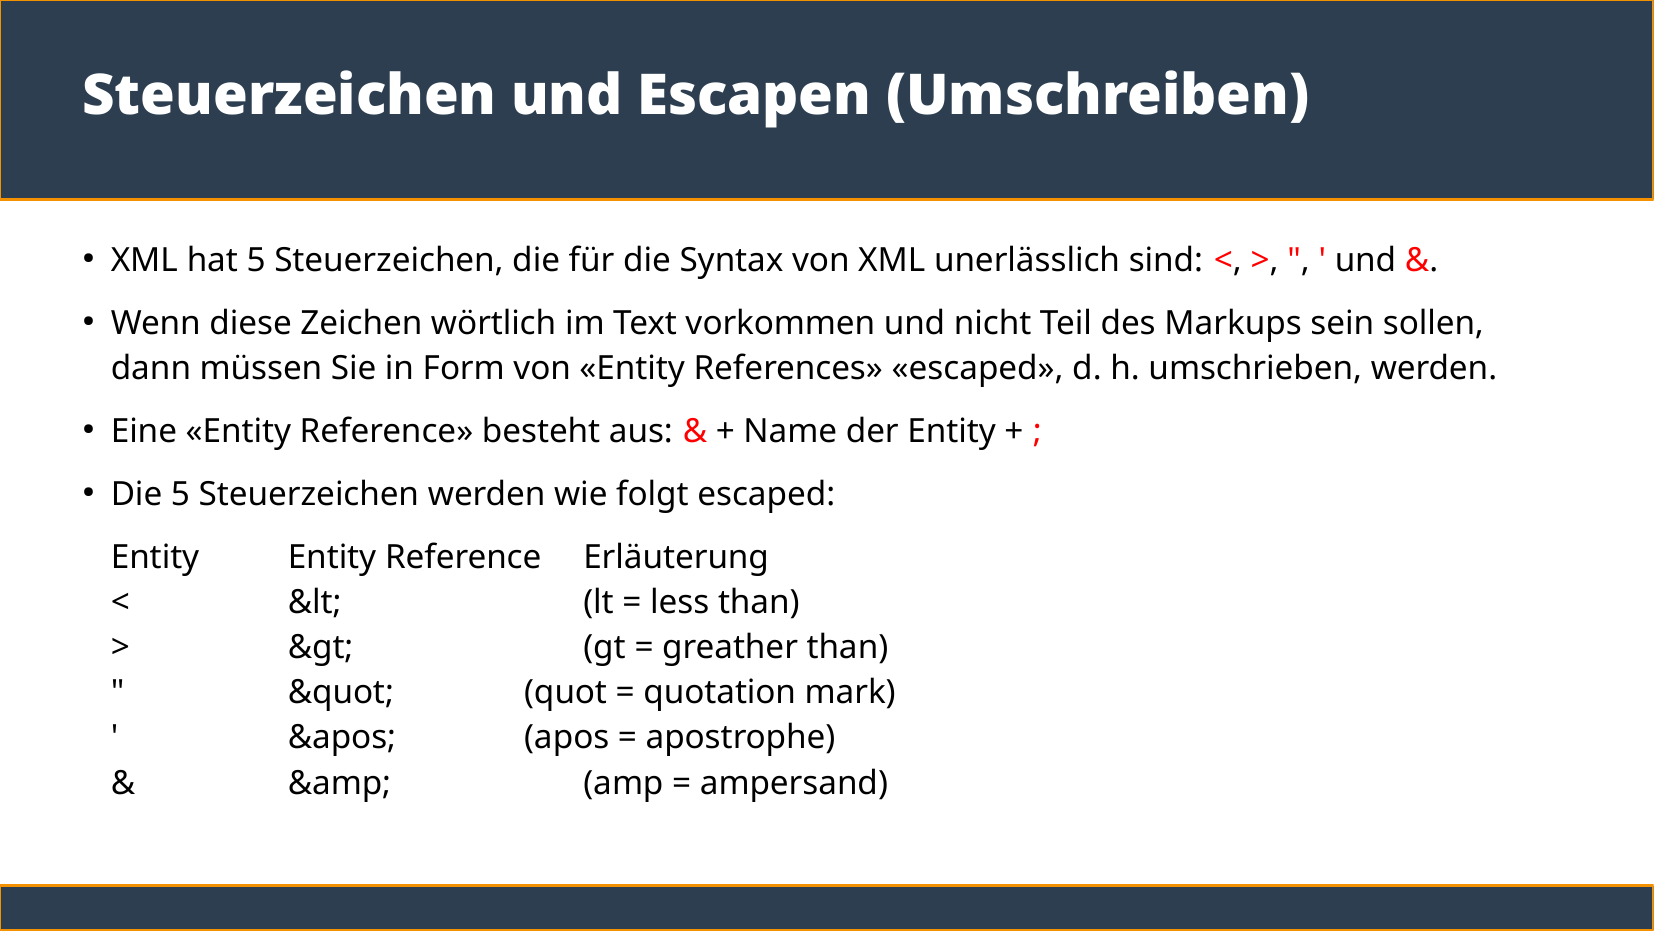

# Steuerzeichen und Escapen (Umschreiben)
XML hat 5 Steuerzeichen, die für die Syntax von XML unerlässlich sind: <, >, ", ' und &.
Wenn diese Zeichen wörtlich im Text vorkommen und nicht Teil des Markups sein sollen, dann müssen Sie in Form von «Entity References» «escaped», d. h. umschrieben, werden.
Eine «Entity Reference» besteht aus: & + Name der Entity + ;
Die 5 Steuerzeichen werden wie folgt escaped:
Entity		Entity Reference	Erläuterung
<			&lt; 				(lt = less than)
>			&gt; 				(gt = greather than)
"			&quot; 			(quot = quotation mark)
'			&apos; 			(apos = apostrophe)
&			&amp;				(amp = ampersand)